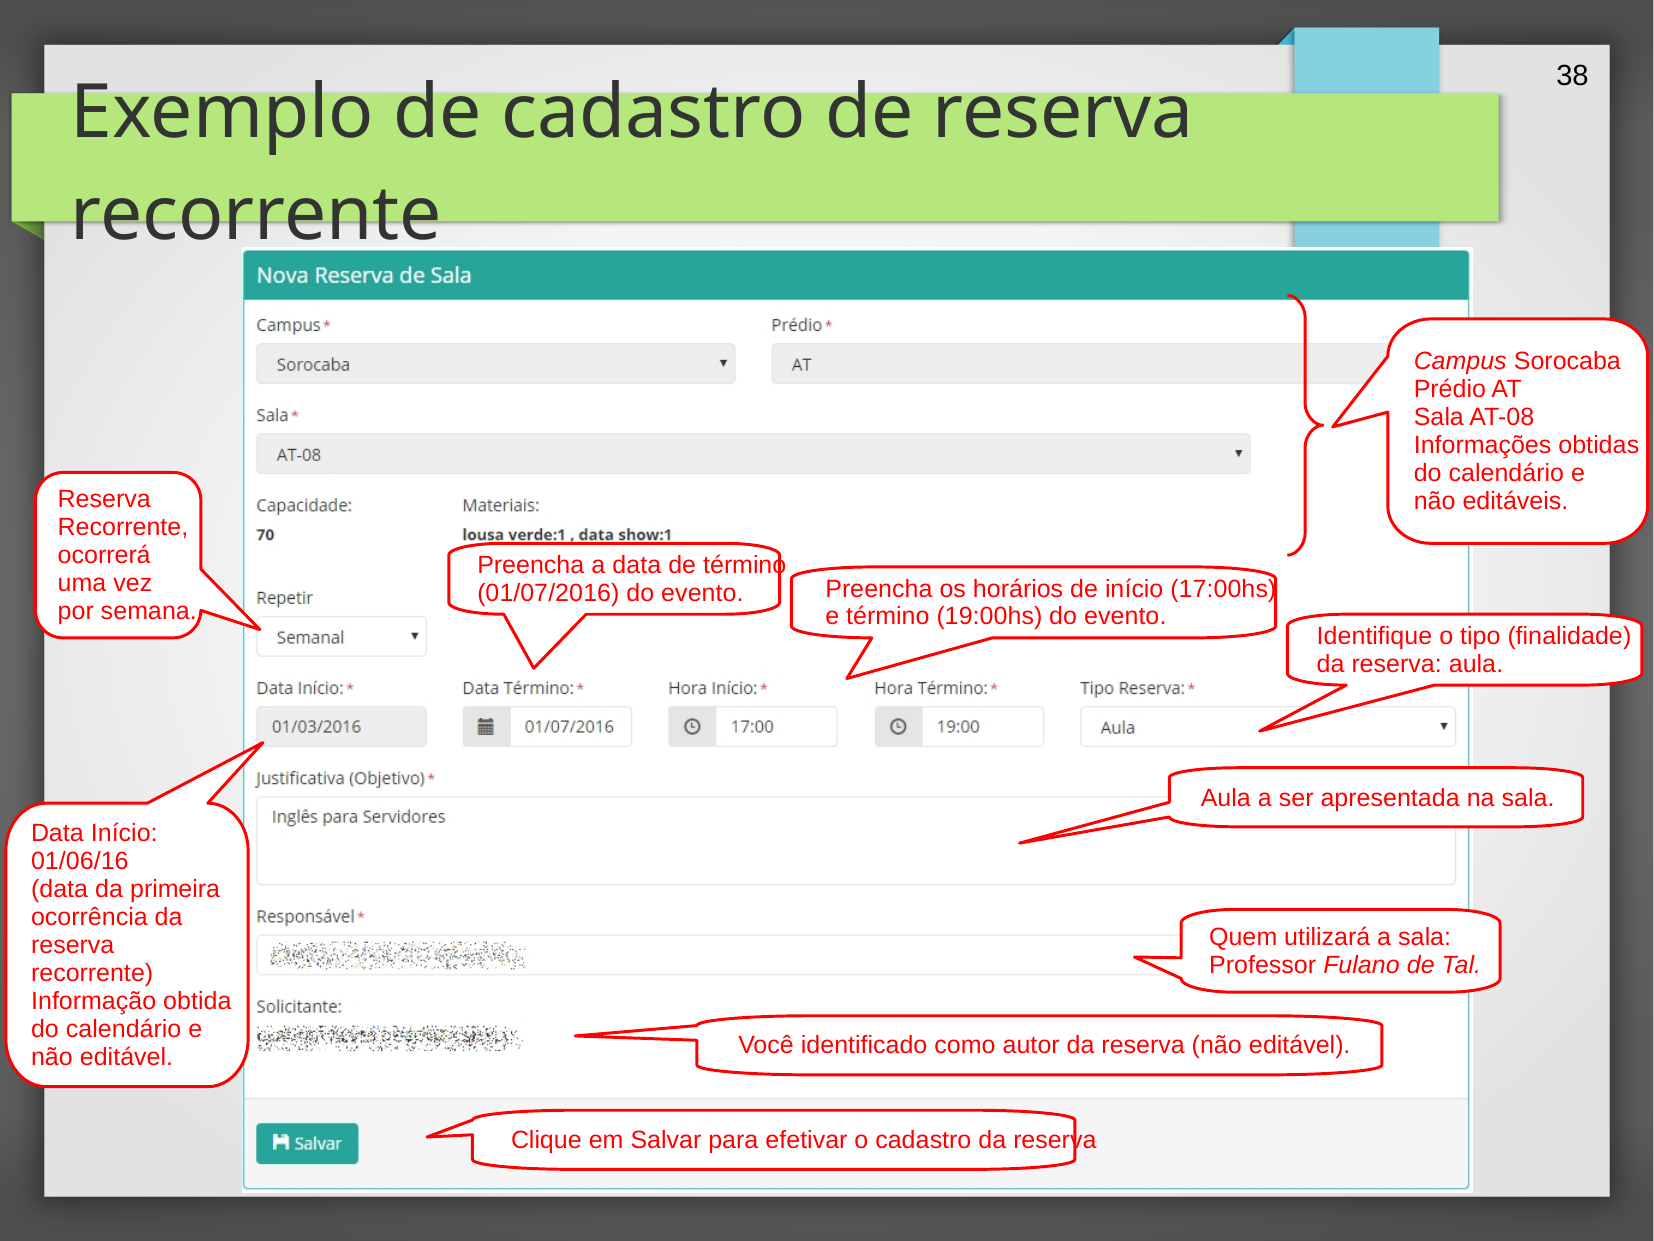

# Exemplo de cadastro de reserva recorrente
38
Campus Sorocaba
Prédio AT
Sala AT-08
Informações obtidas
do calendário e
não editáveis.
Reserva
Recorrente,
ocorrerá
uma vez
por semana.
Preencha a data de término
(01/07/2016) do evento.
Preencha os horários de início (17:00hs)
e término (19:00hs) do evento.
Identifique o tipo (finalidade)
da reserva: aula.
Aula a ser apresentada na sala.
Data Início:
01/06/16
(data da primeira
ocorrência da
reserva
recorrente)
Informação obtida
do calendário e
não editável.
Quem utilizará a sala:
Professor Fulano de Tal.
Você identificado como autor da reserva (não editável).
Clique em Salvar para efetivar o cadastro da reserva